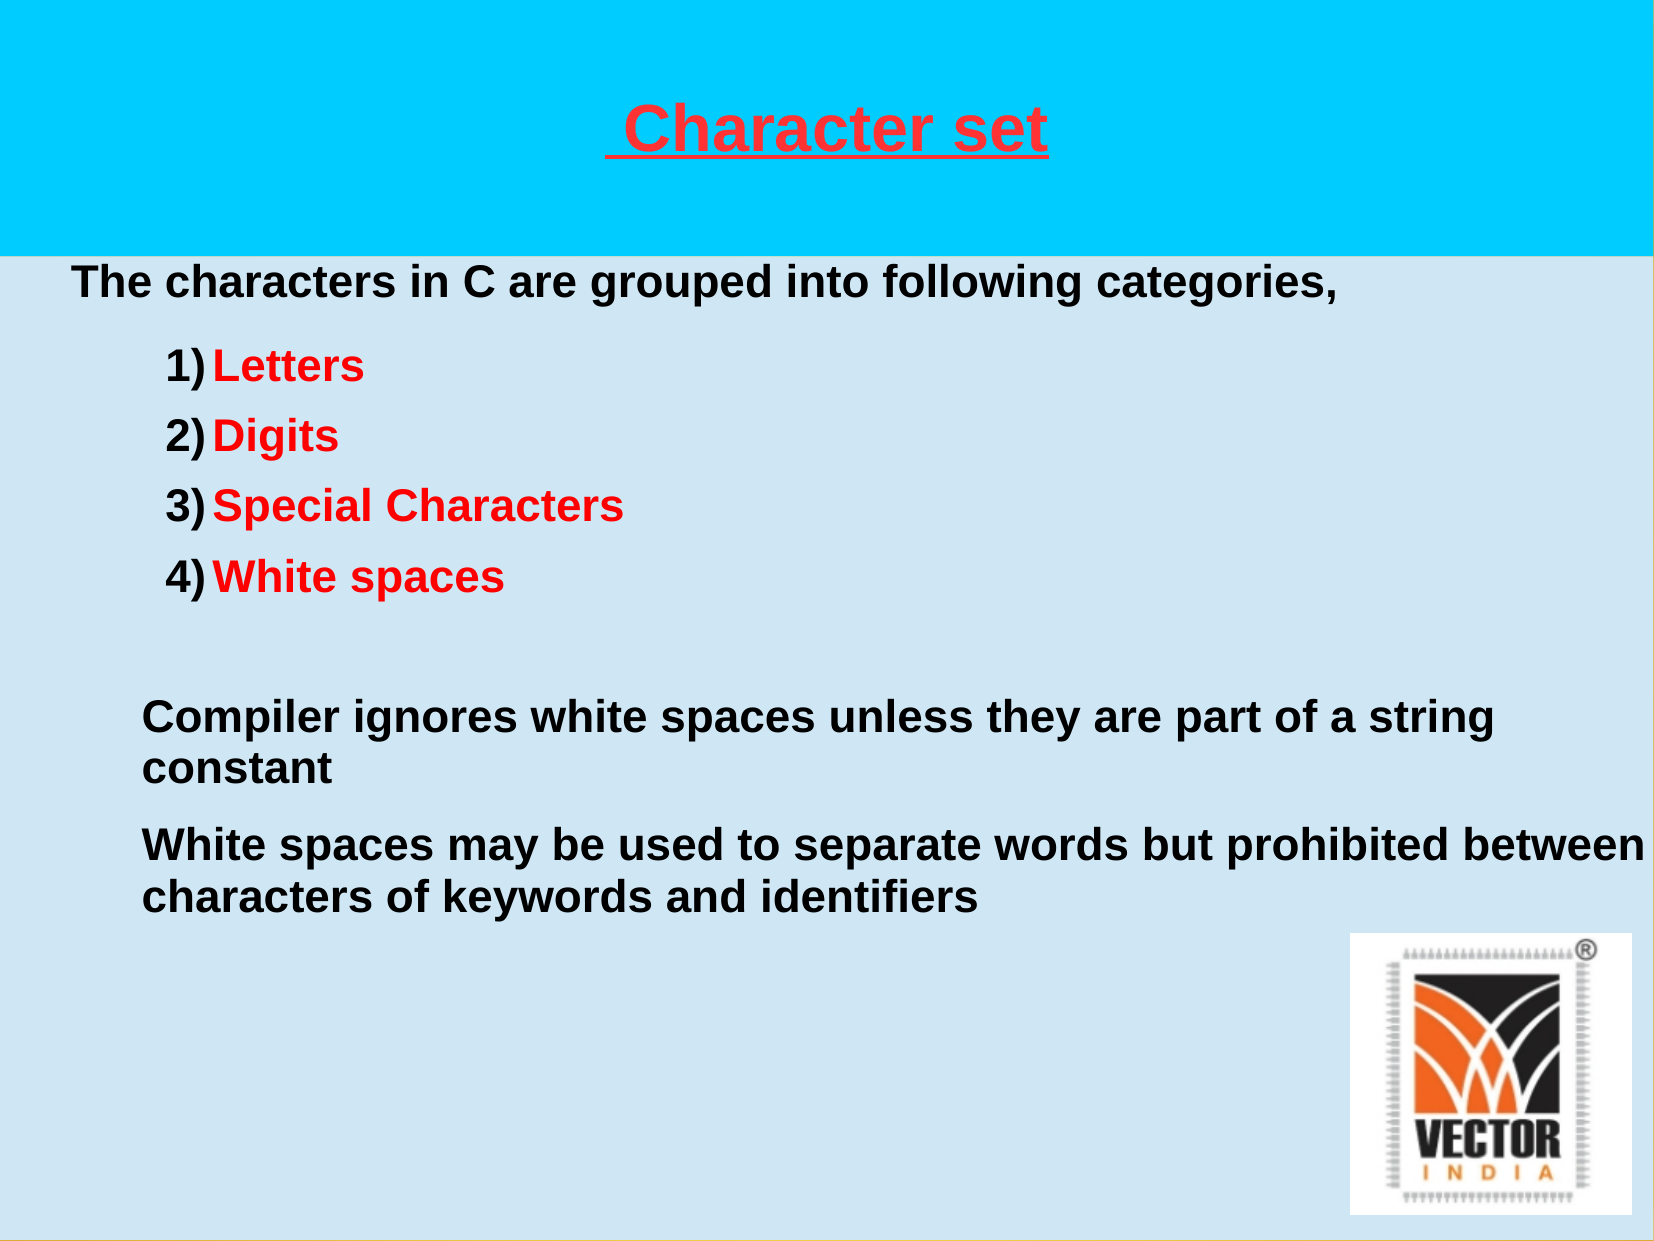

# Character set
The characters in C are grouped into following categories,
Letters
Digits
Special Characters
White spaces
Compiler ignores white spaces unless they are part of a string constant
White spaces may be used to separate words but prohibited between characters of keywords and identifiers